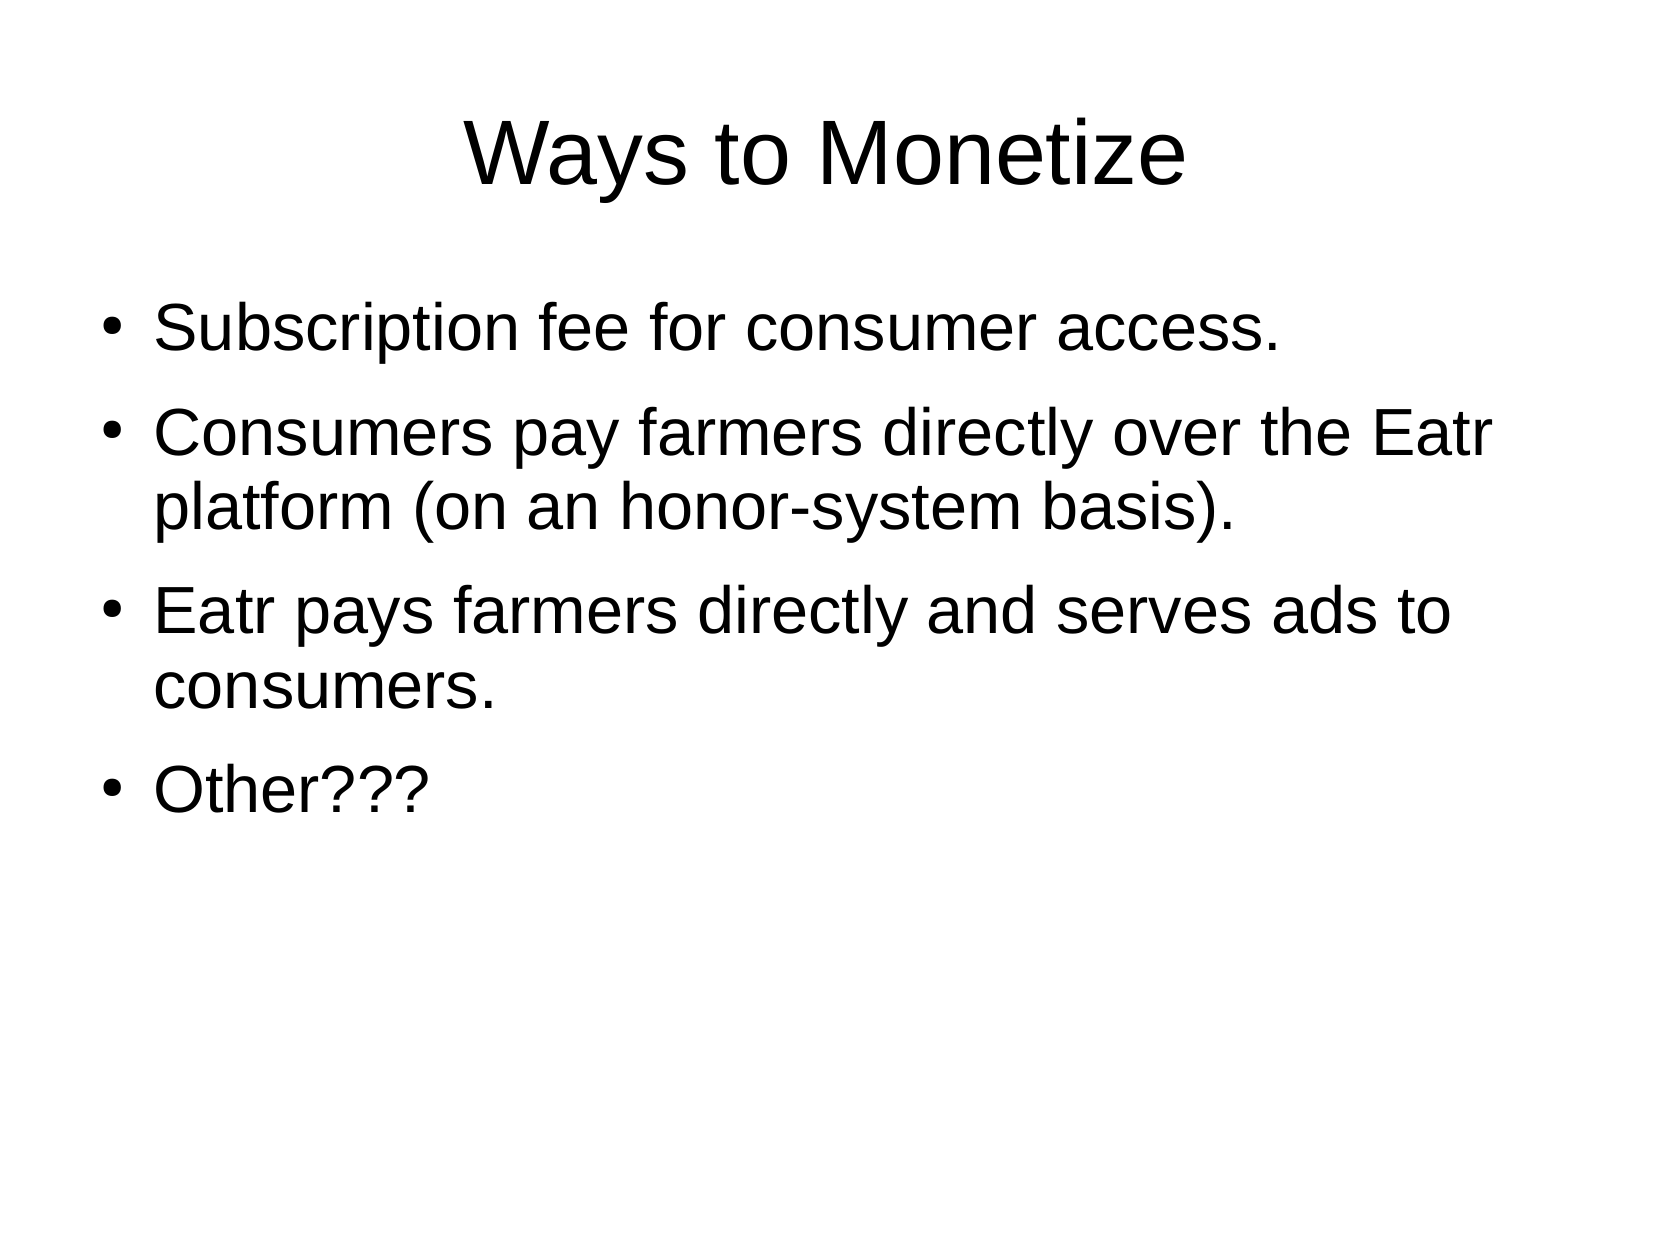

# Ways to Monetize
Subscription fee for consumer access.
Consumers pay farmers directly over the Eatr platform (on an honor-system basis).
Eatr pays farmers directly and serves ads to consumers.
Other???